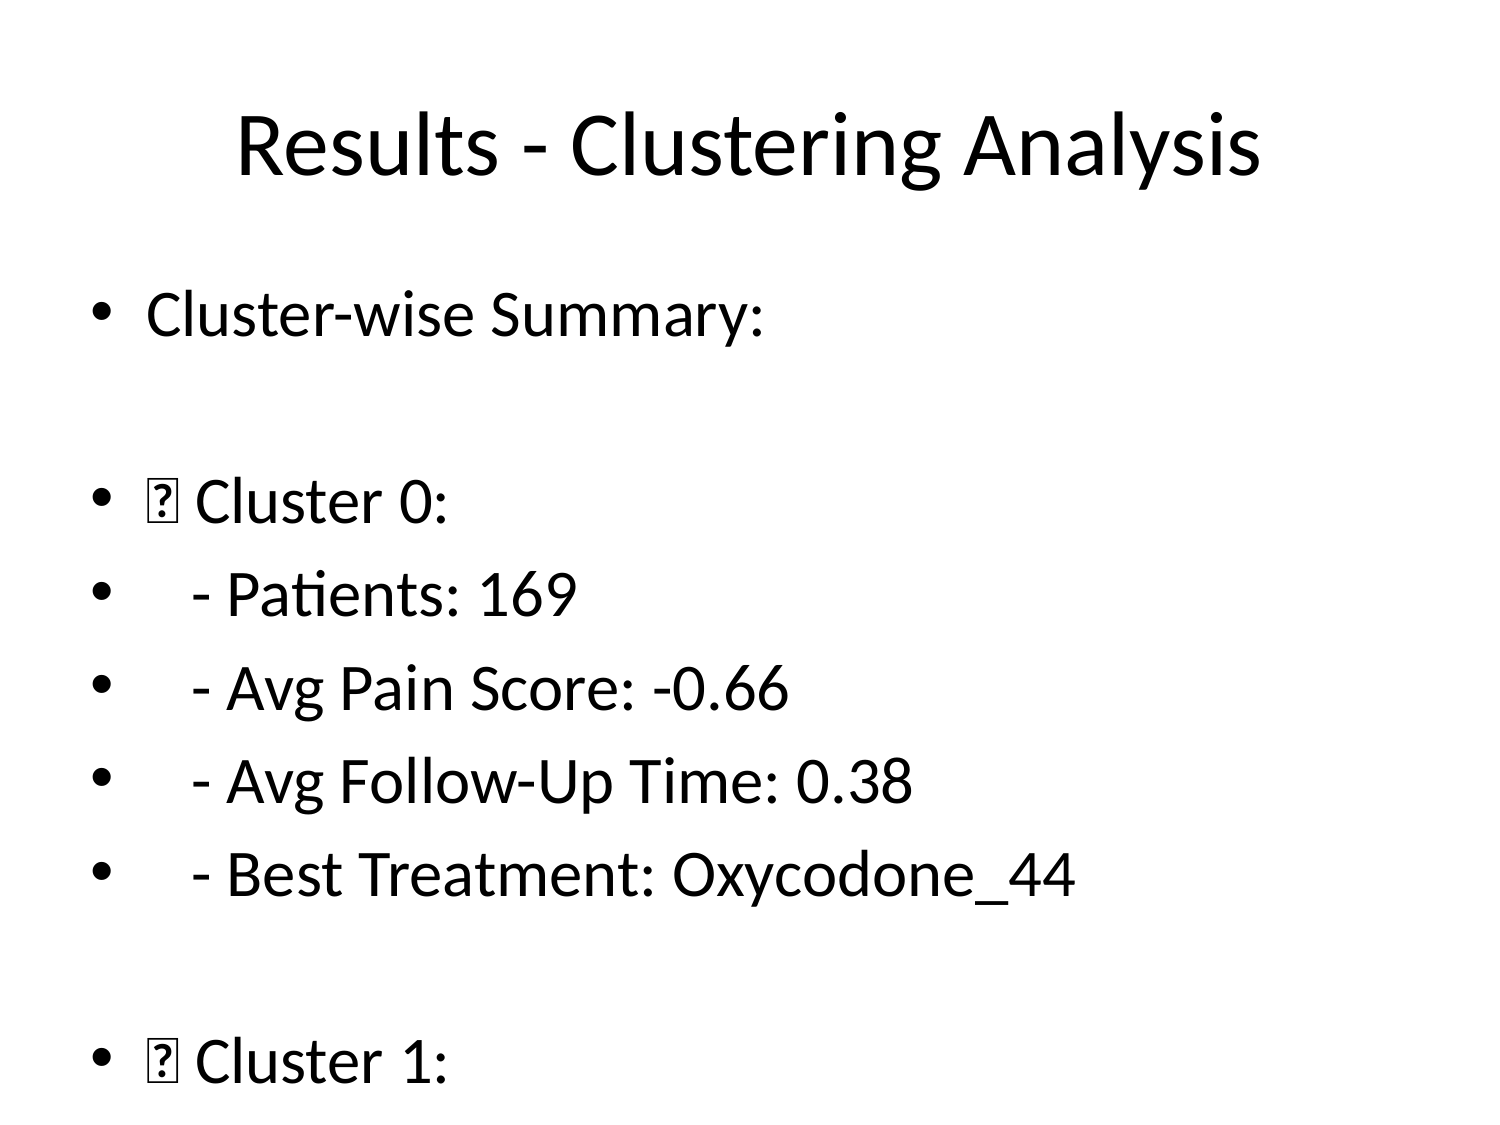

# Results - Clustering Analysis
Cluster-wise Summary:
🔹 Cluster 0:
 - Patients: 169
 - Avg Pain Score: -0.66
 - Avg Follow-Up Time: 0.38
 - Best Treatment: Oxycodone_44
🔹 Cluster 1:
 - Patients: 113
 - Avg Pain Score: 1.09
 - Avg Follow-Up Time: -0.68
 - Best Treatment: Duloxetine_90
🔹 Cluster 2:
 - Patients: 59
 - Avg Pain Score: -0.20
 - Avg Follow-Up Time: 0.20
 - Best Treatment: Lumiracoxib_400